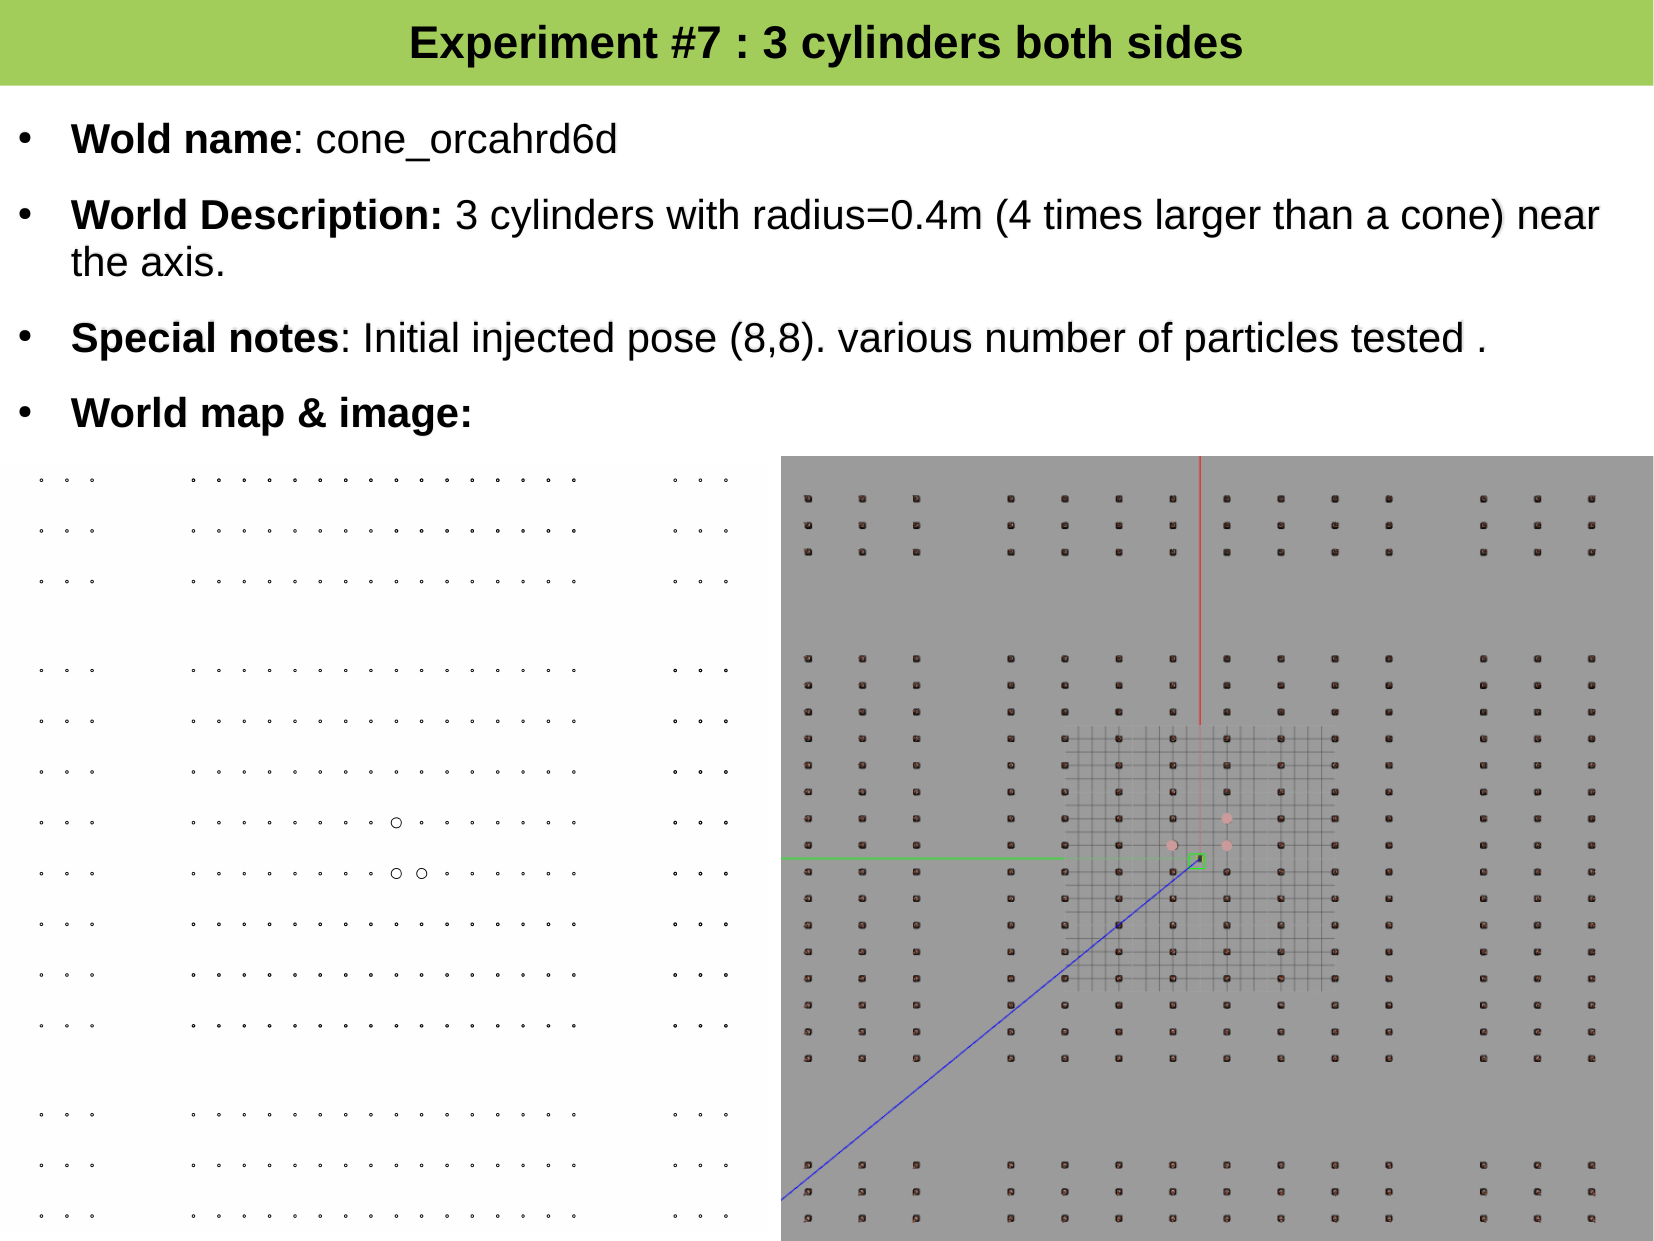

# Experiment #7 : 3 cylinders both sides
Wold name: cone_orcahrd6d
World Description: 3 cylinders with radius=0.4m (4 times larger than a cone) near the axis.
Special notes: Initial injected pose (8,8). various number of particles tested .
World map & image: